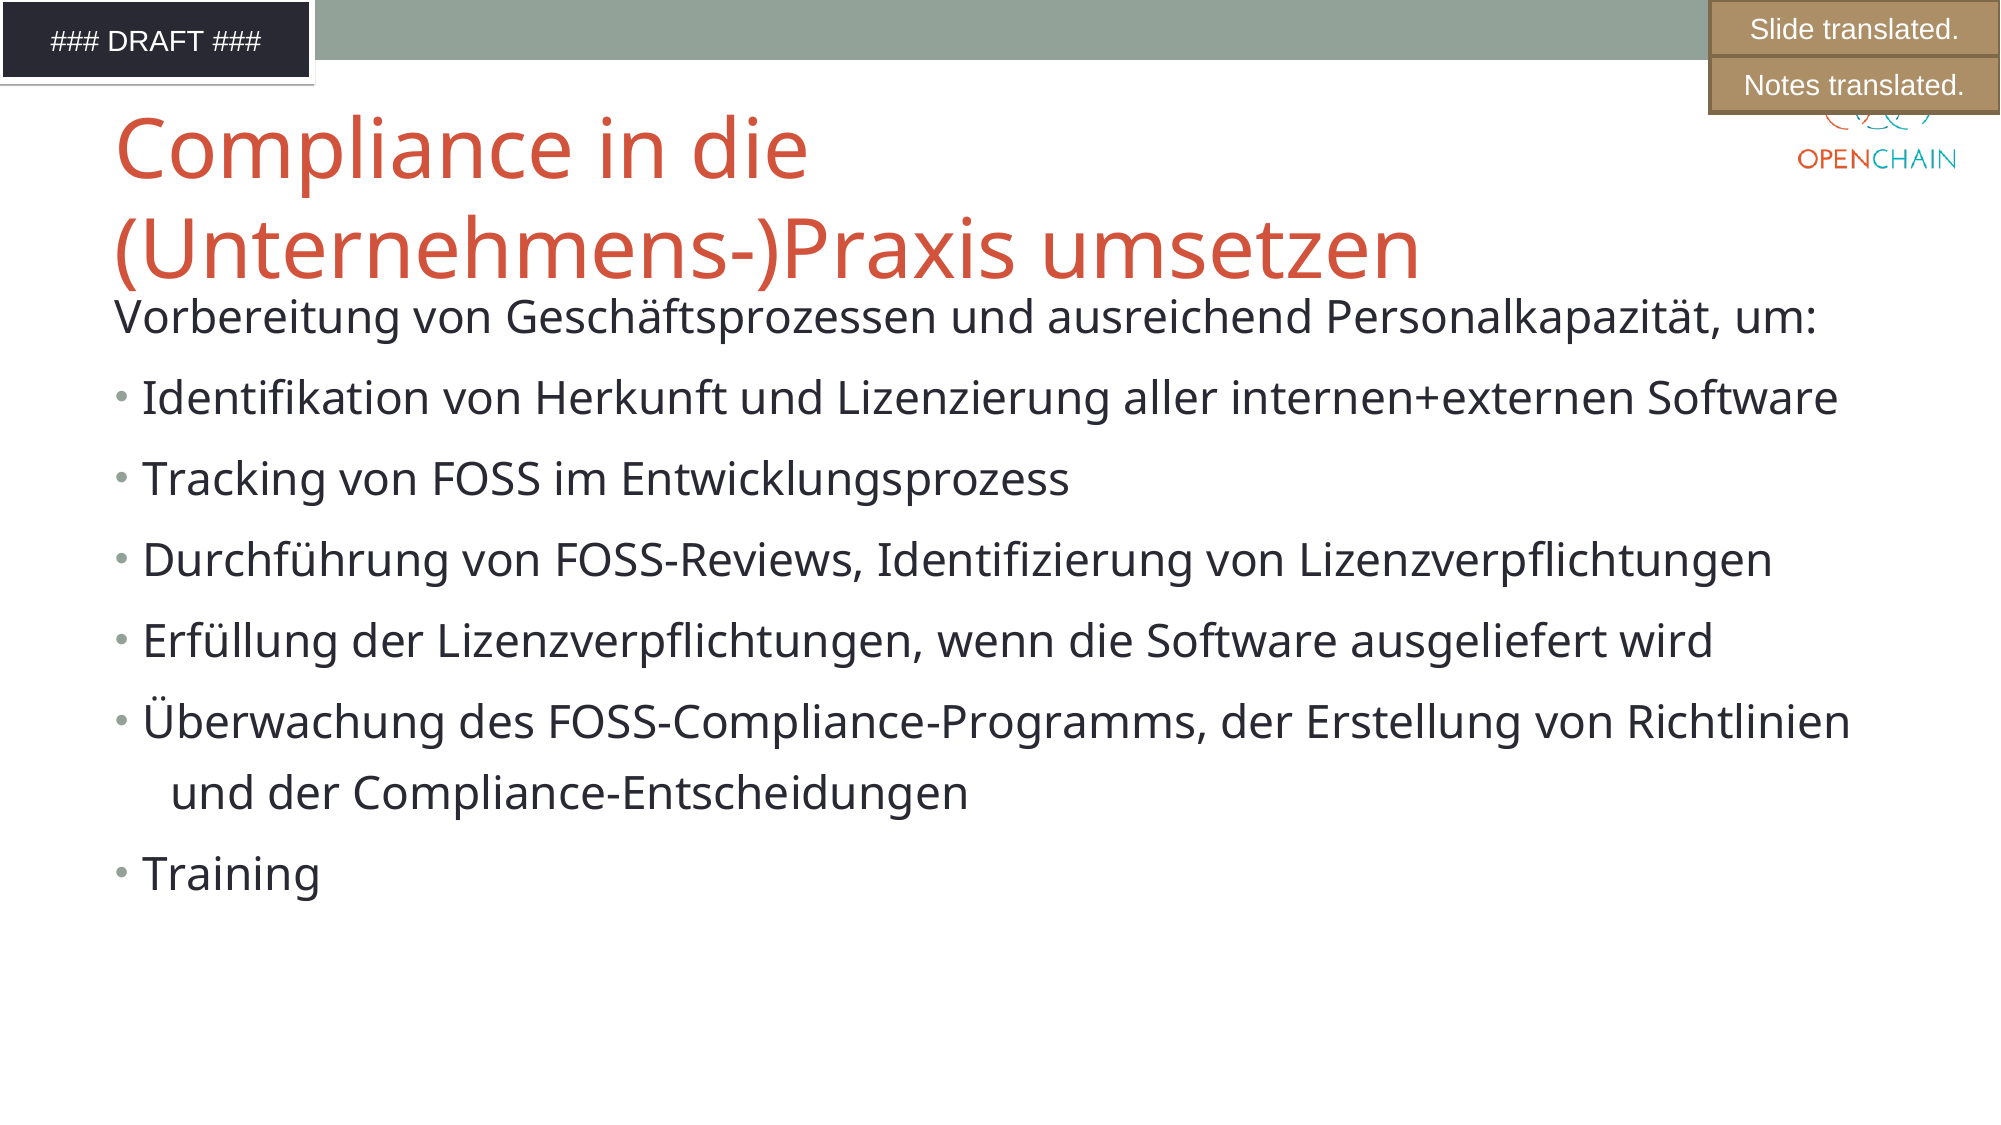

Slide translated.
Notes translated.
# Compliance in die (Unternehmens-)Praxis umsetzen
Vorbereitung von Geschäftsprozessen und ausreichend Personalkapazität, um:
Identifikation von Herkunft und Lizenzierung aller internen+externen Software
Tracking von FOSS im Entwicklungsprozess
Durchführung von FOSS-Reviews, Identifizierung von Lizenzverpflichtungen
Erfüllung der Lizenzverpflichtungen, wenn die Software ausgeliefert wird
Überwachung des FOSS-Compliance-Programms, der Erstellung von Richtlinien und der Compliance-Entscheidungen
Training